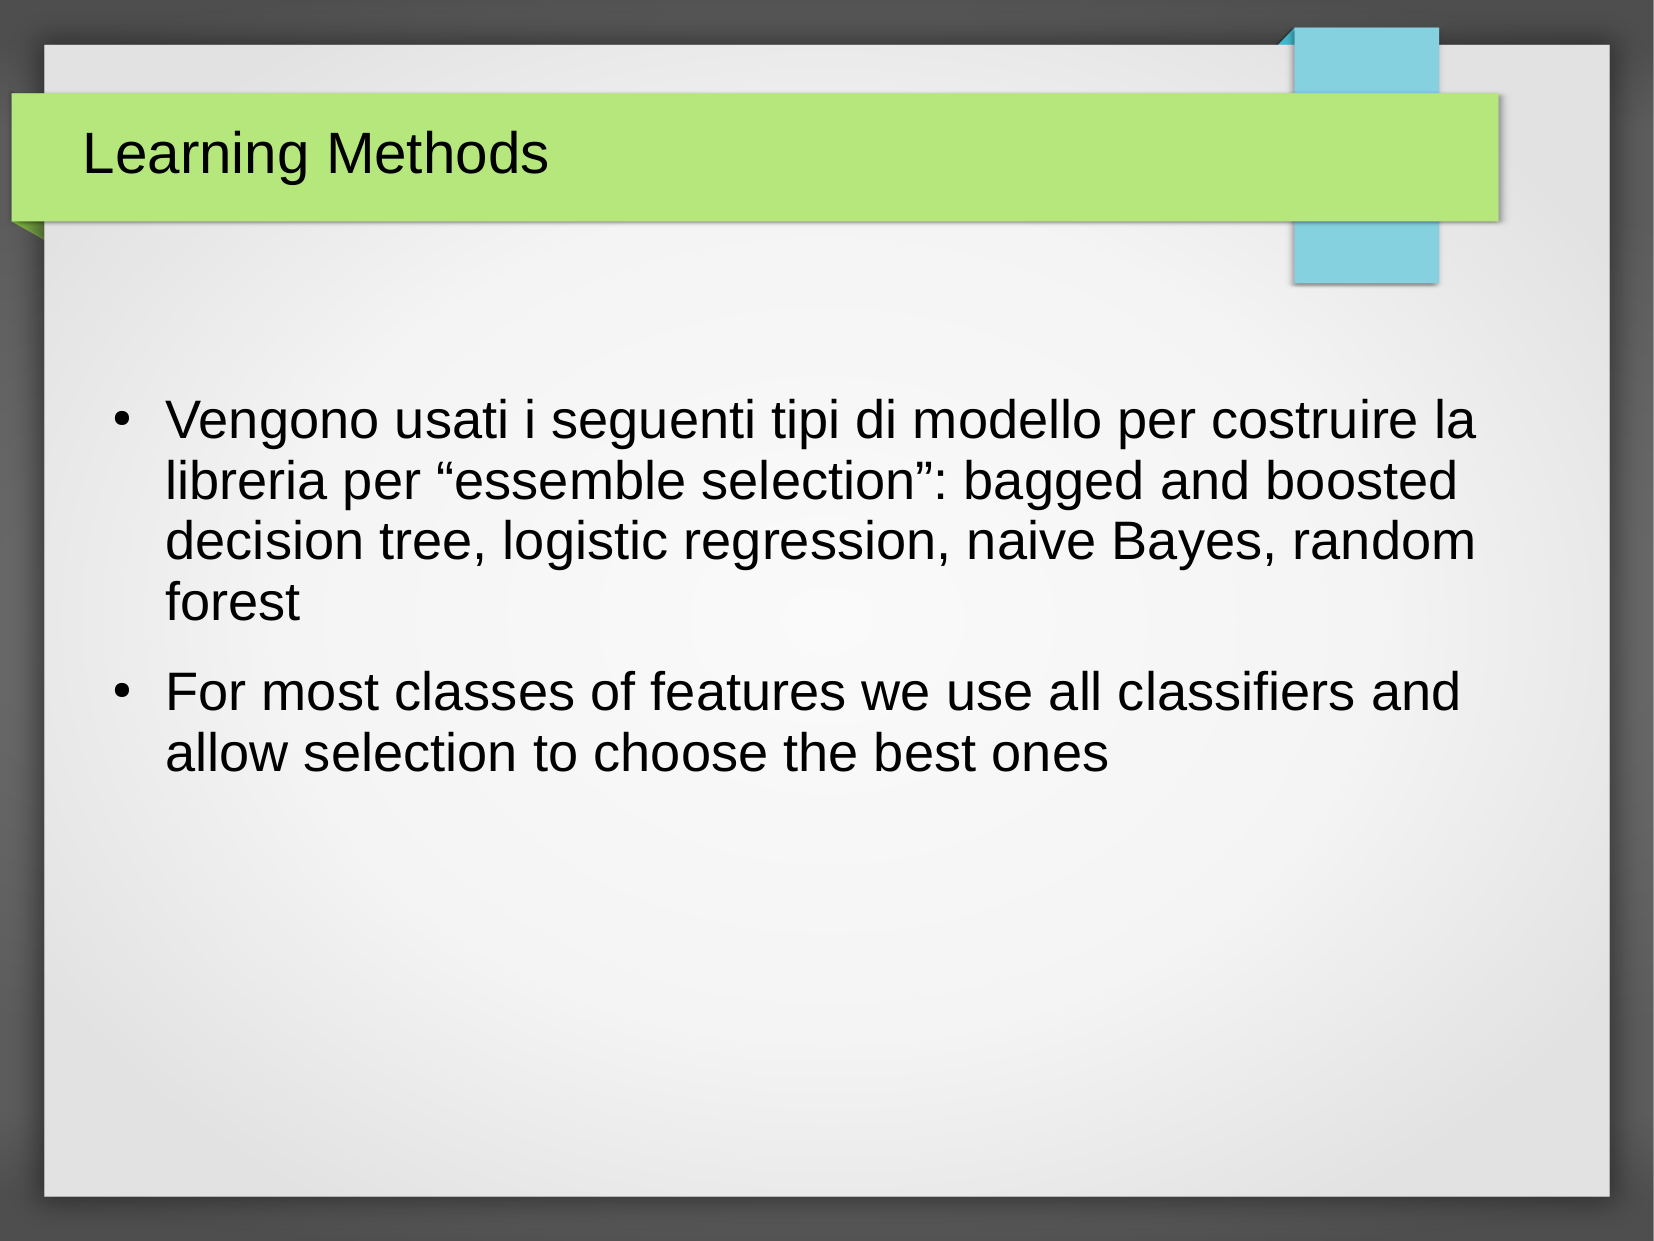

# Learning Methods
Vengono usati i seguenti tipi di modello per costruire la libreria per “essemble selection”: bagged and boosted decision tree, logistic regression, naive Bayes, random forest
For most classes of features we use all classifiers and allow selection to choose the best ones